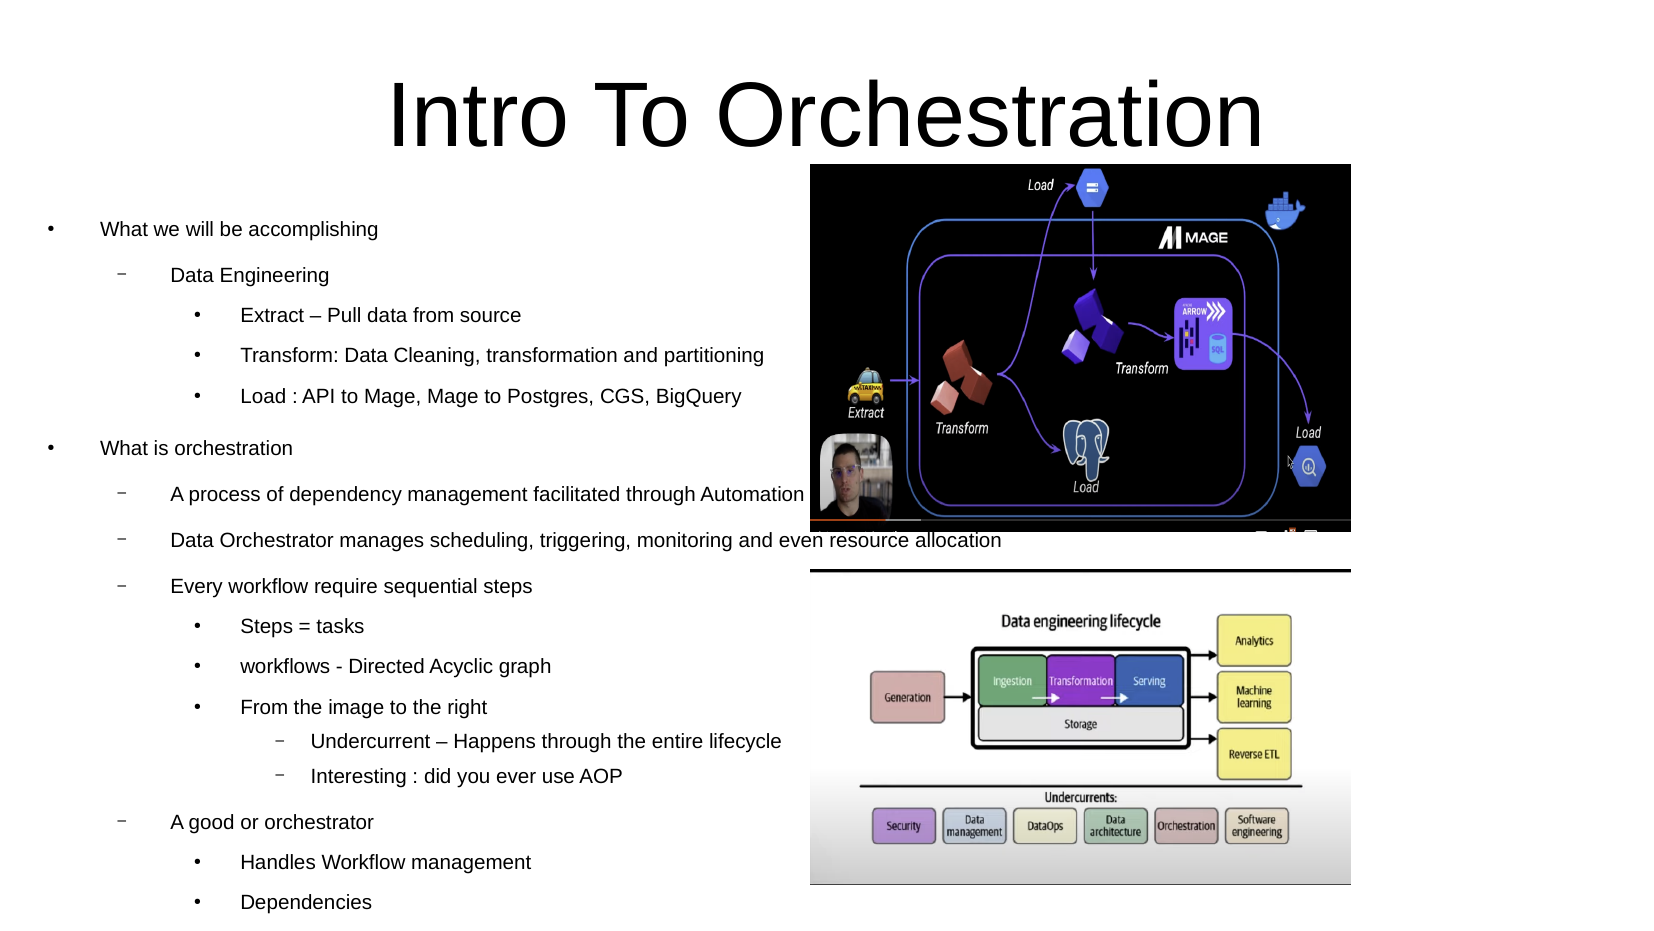

# Intro To Orchestration
What we will be accomplishing
Data Engineering
Extract – Pull data from source
Transform: Data Cleaning, transformation and partitioning
Load : API to Mage, Mage to Postgres, CGS, BigQuery
What is orchestration
A process of dependency management facilitated through Automation
Data Orchestrator manages scheduling, triggering, monitoring and even resource allocation
Every workflow require sequential steps
Steps = tasks
workflows - Directed Acyclic graph
From the image to the right
Undercurrent – Happens through the entire lifecycle
Interesting : did you ever use AOP
A good or orchestrator
Handles Workflow management
Dependencies